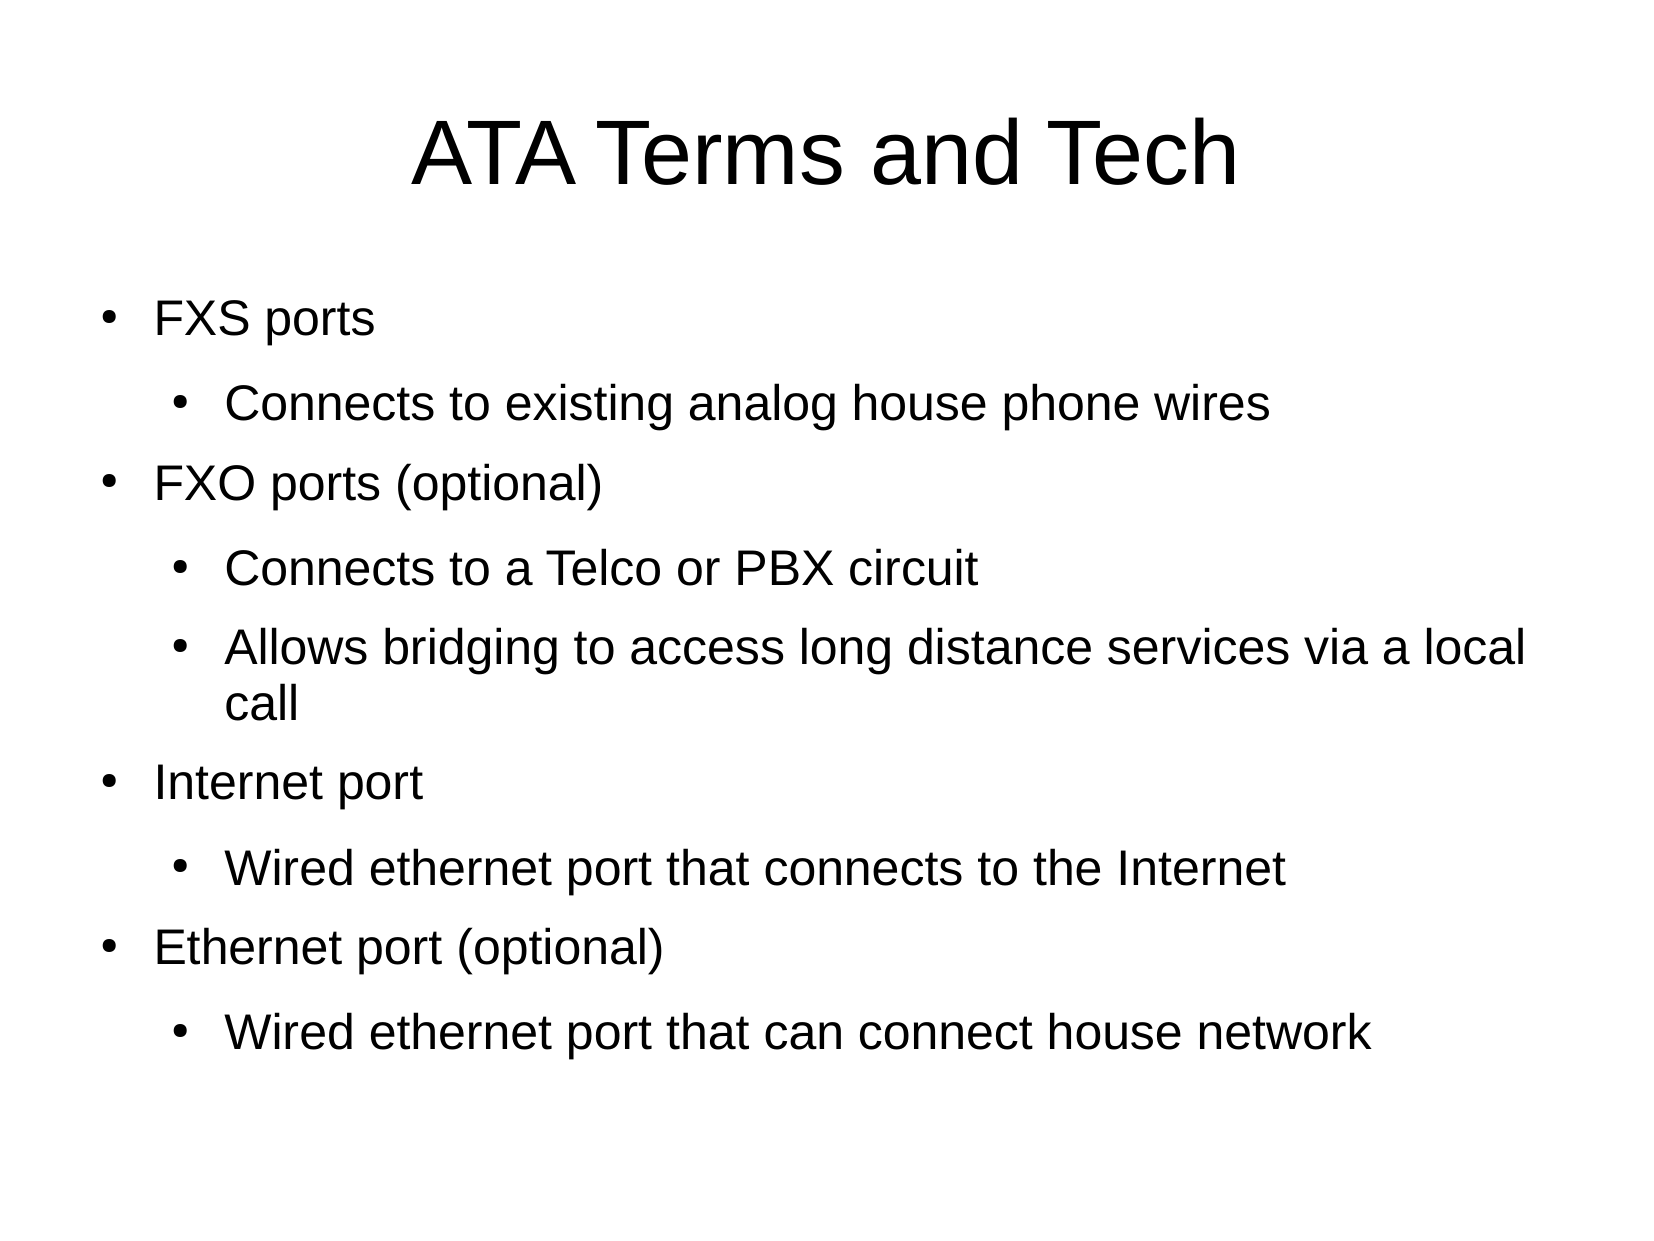

# ATA Terms and Tech
FXS ports
Connects to existing analog house phone wires
FXO ports (optional)
Connects to a Telco or PBX circuit
Allows bridging to access long distance services via a local call
Internet port
Wired ethernet port that connects to the Internet
Ethernet port (optional)
Wired ethernet port that can connect house network